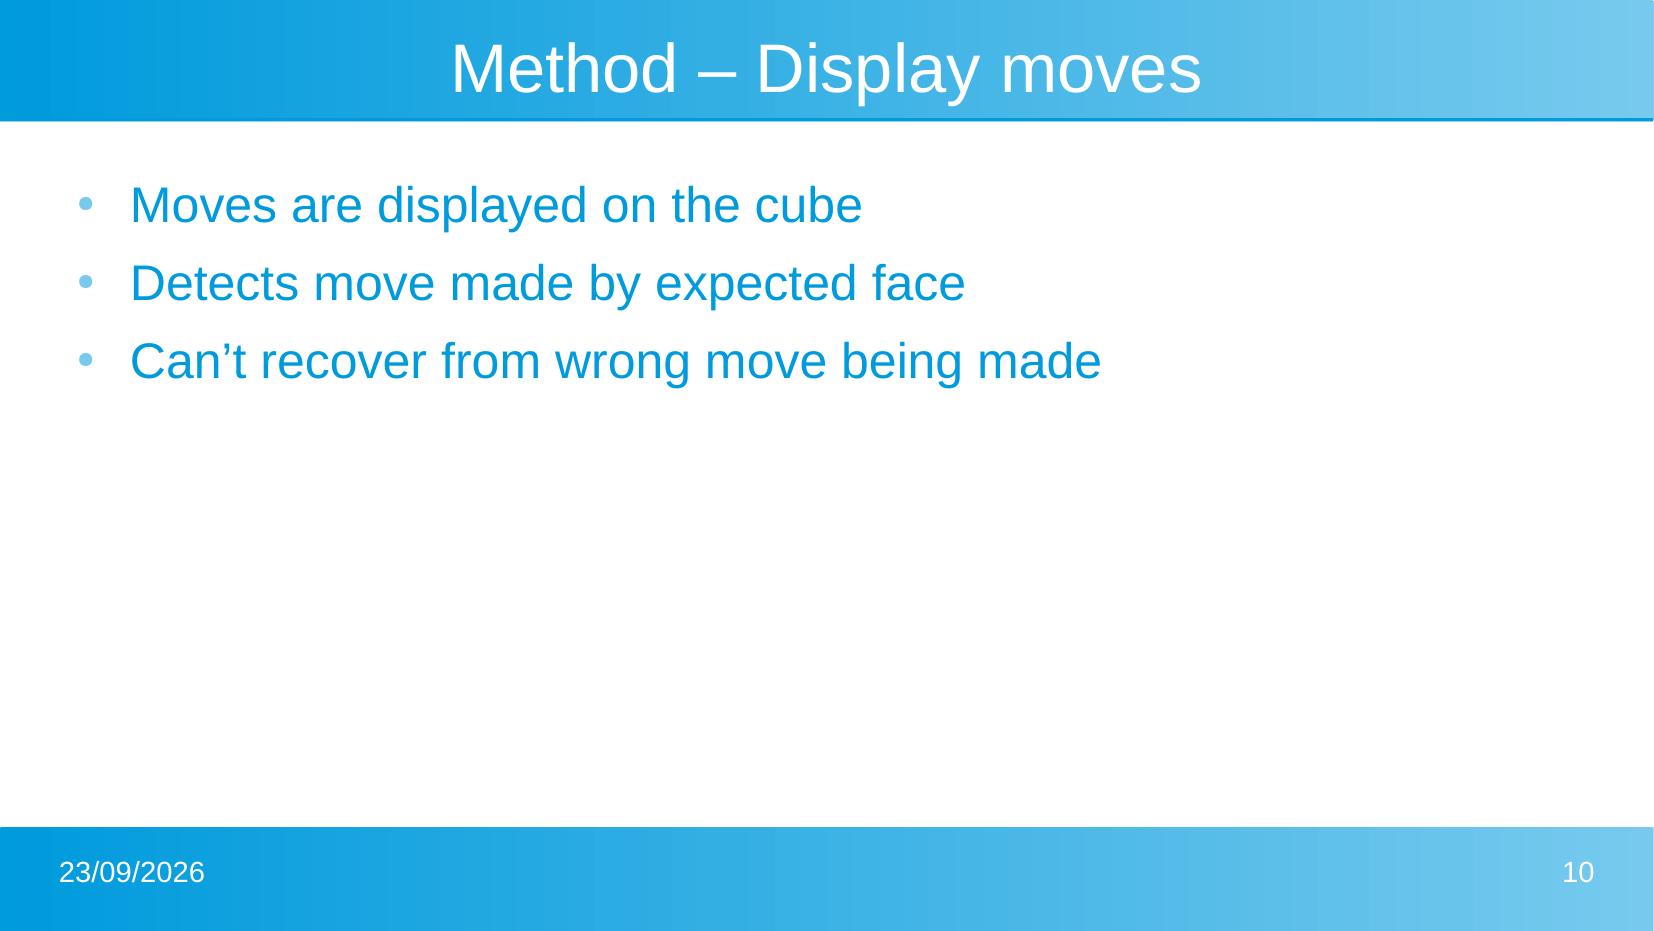

# Method – Display moves
Moves are displayed on the cube
Detects move made by expected face
Can’t recover from wrong move being made
10